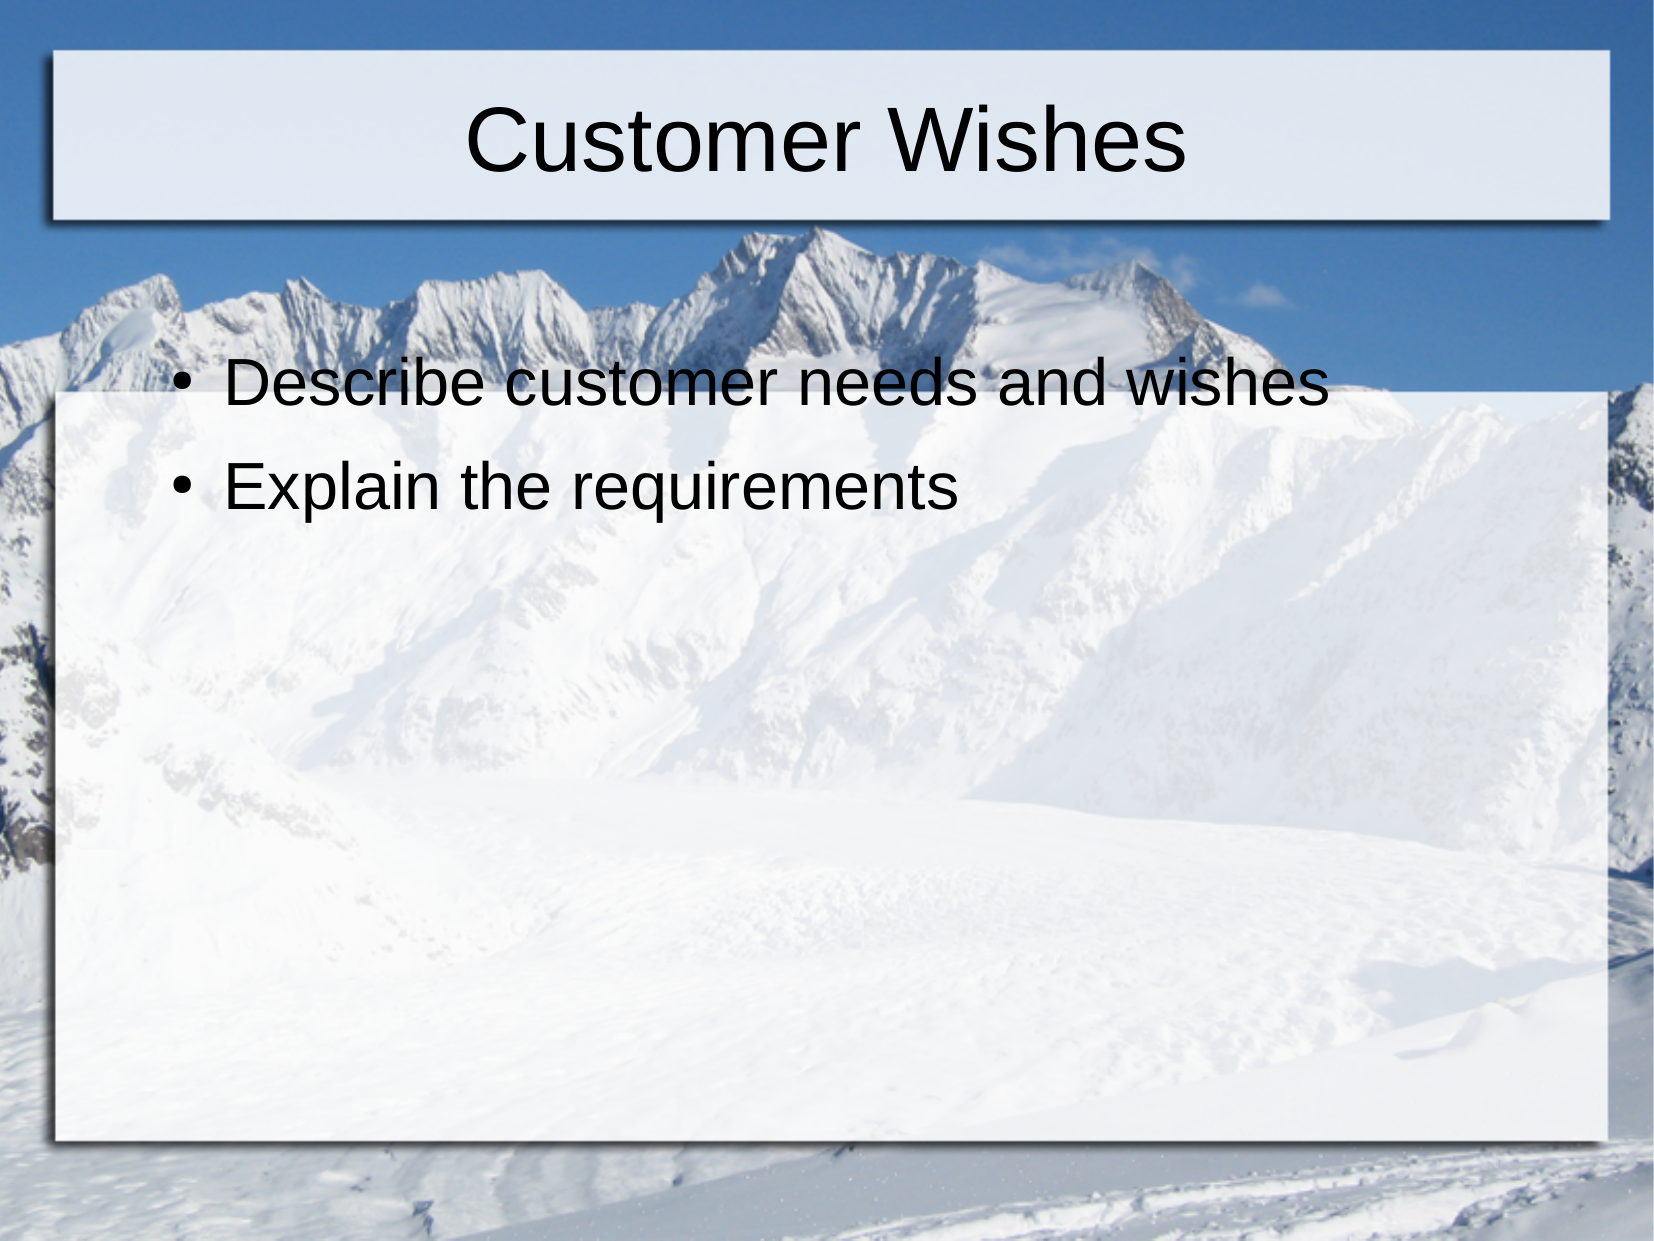

# Customer Wishes
Describe customer needs and wishes
Explain the requirements